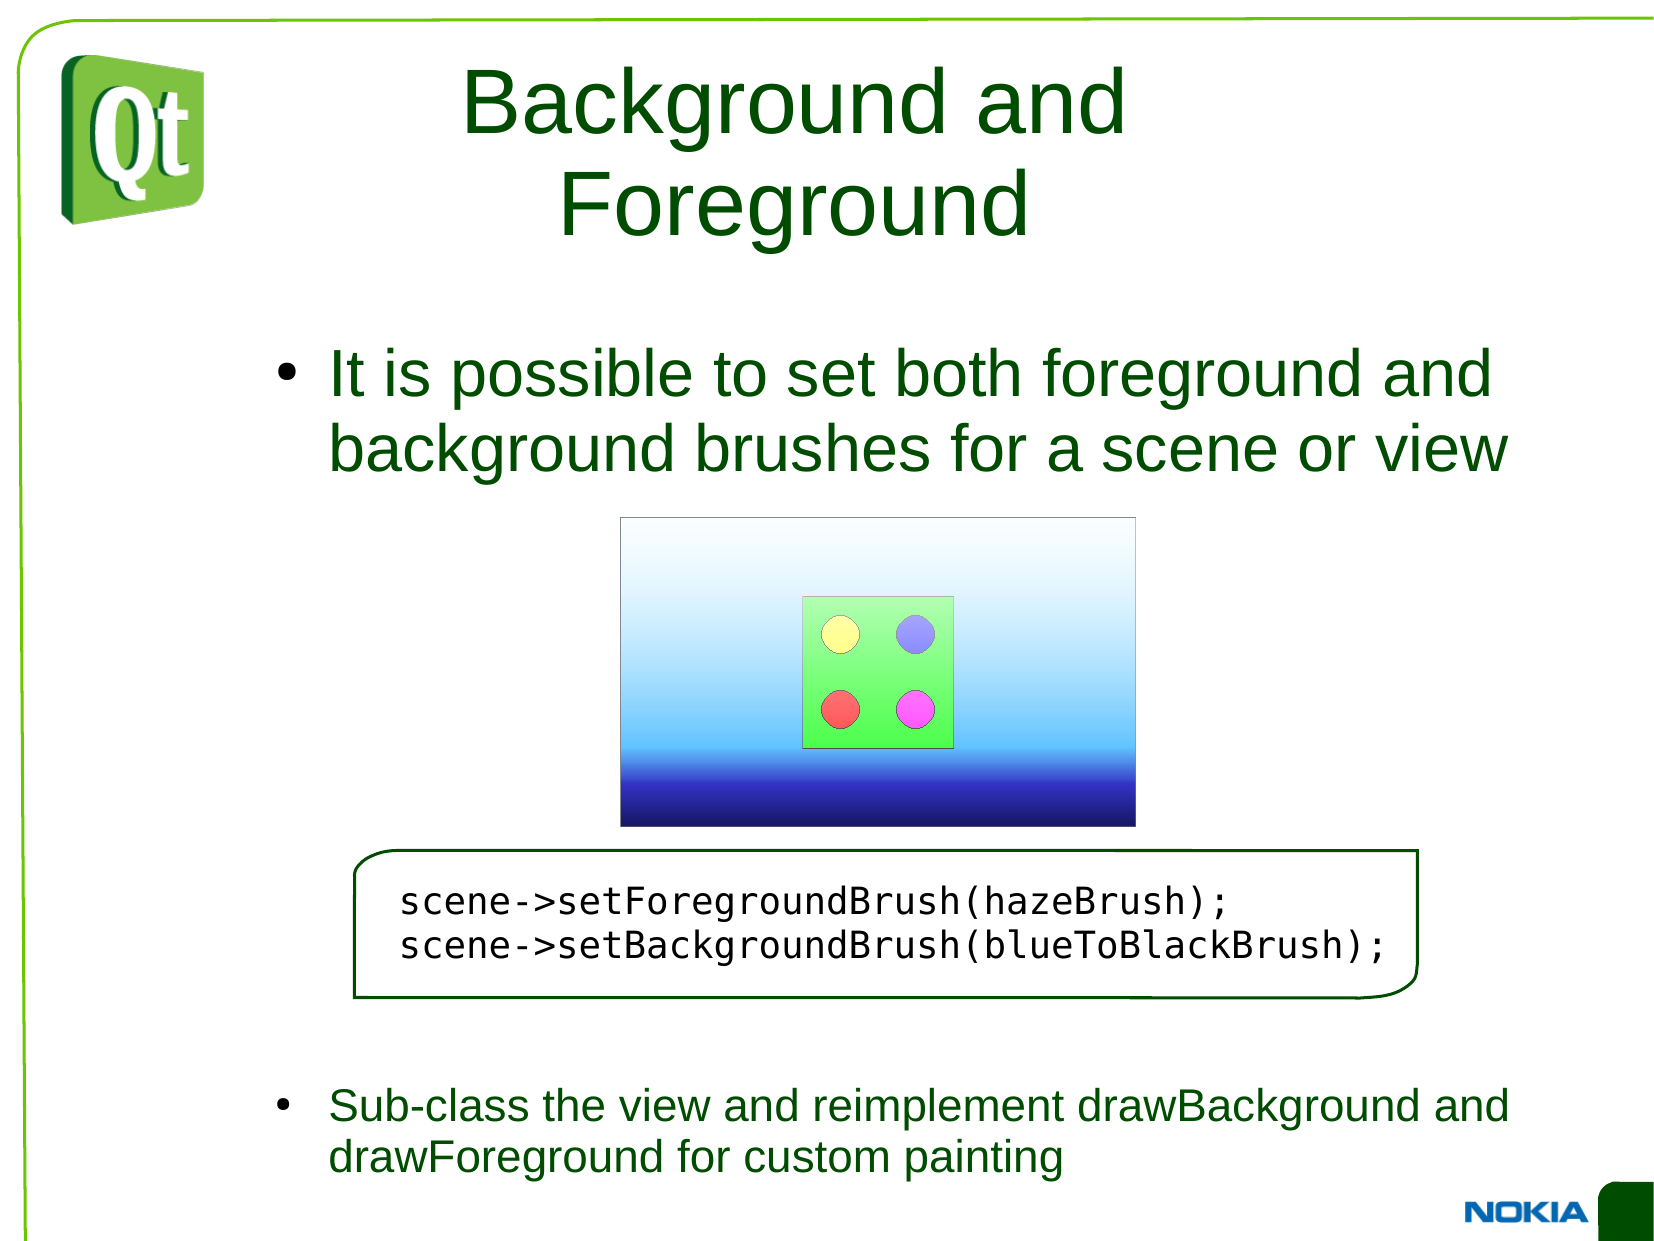

# Background and Foreground
It is possible to set both foreground and background brushes for a scene or view
Sub-class the view and reimplement drawBackground and drawForeground for custom painting
scene->setForegroundBrush(hazeBrush);
scene->setBackgroundBrush(blueToBlackBrush);